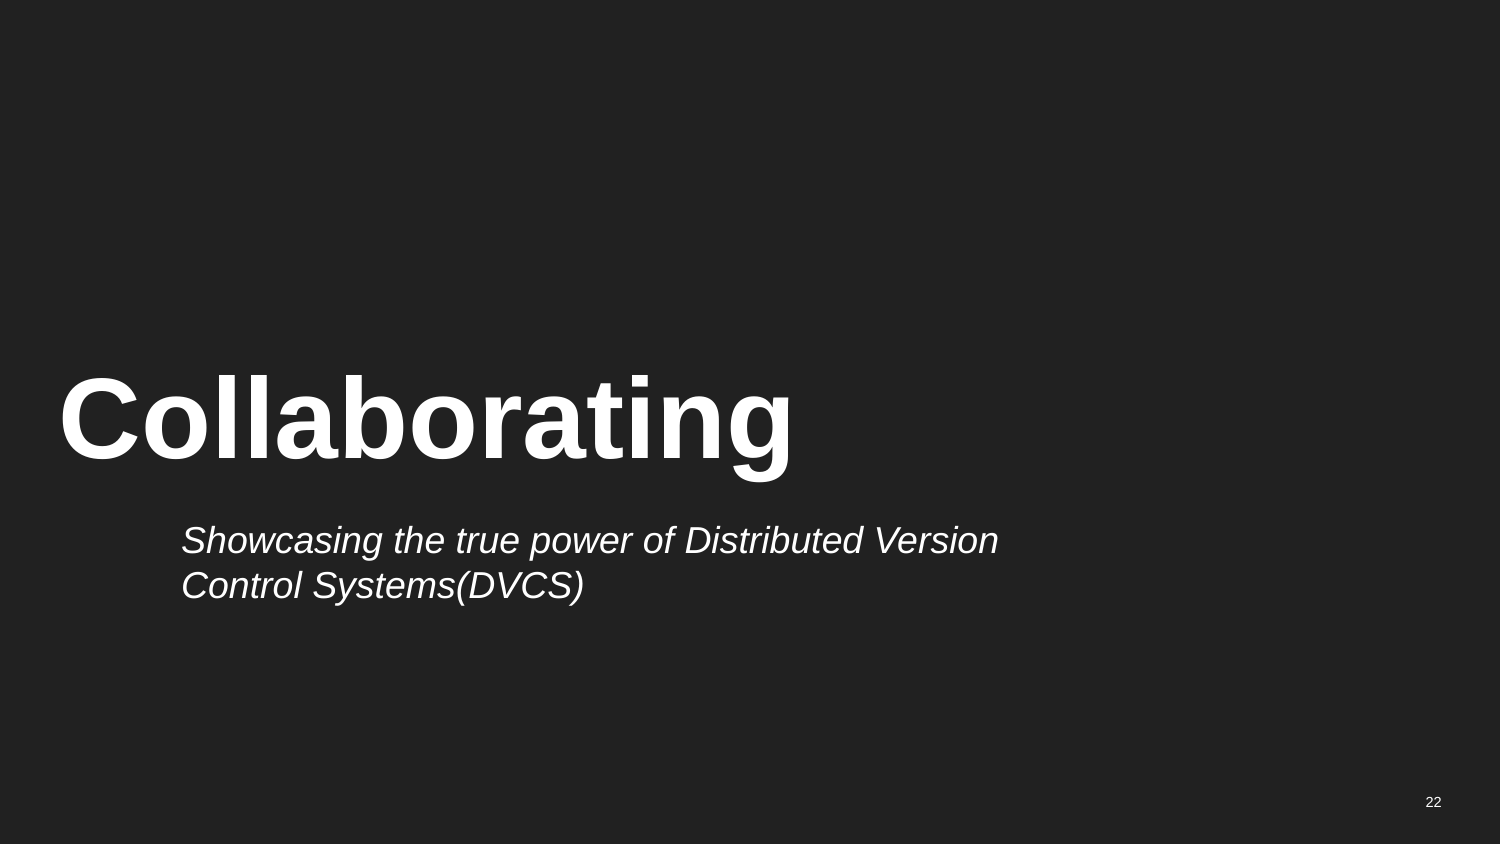

# Collaborating
Showcasing the true power of Distributed Version Control Systems(DVCS)